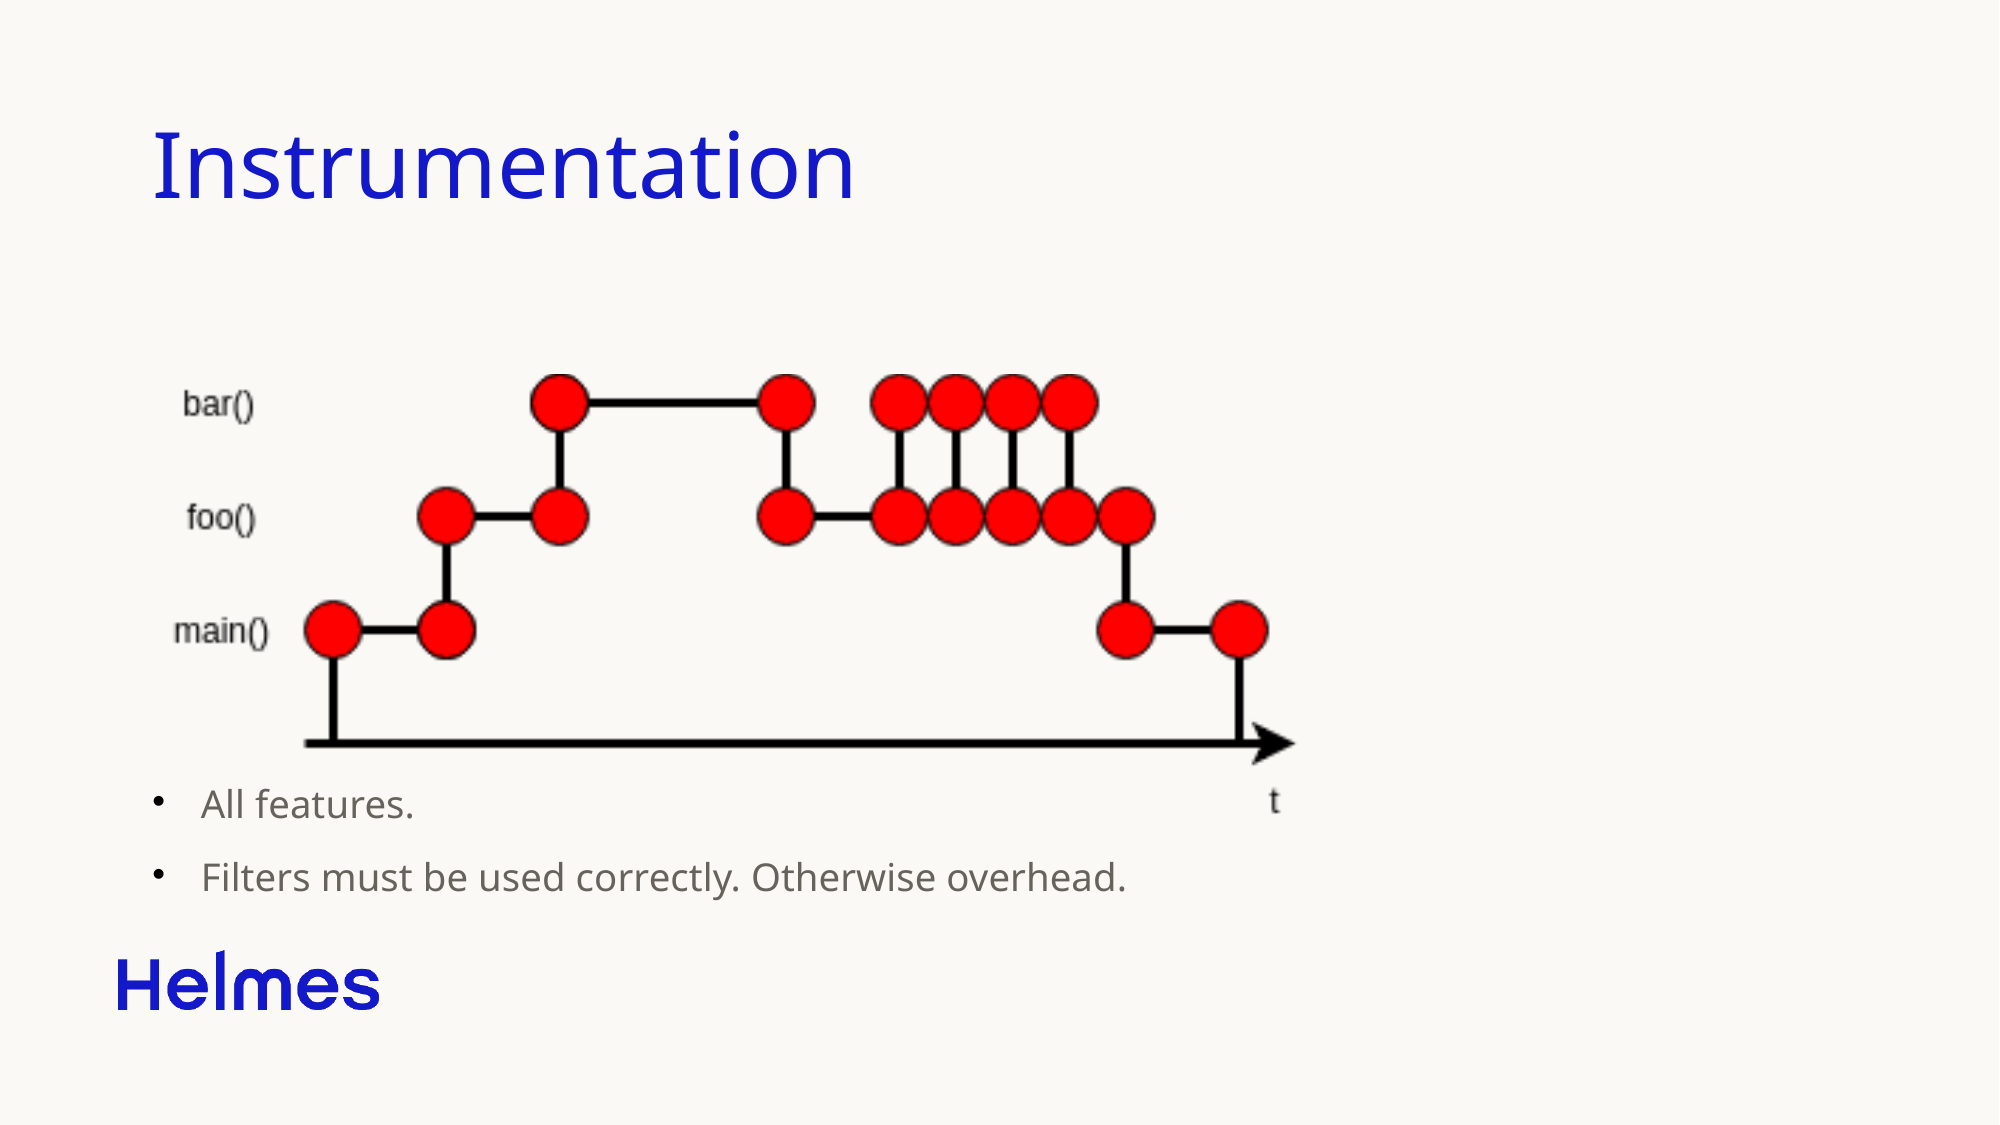

Instrumentation
All features.
Filters must be used correctly. Otherwise overhead.